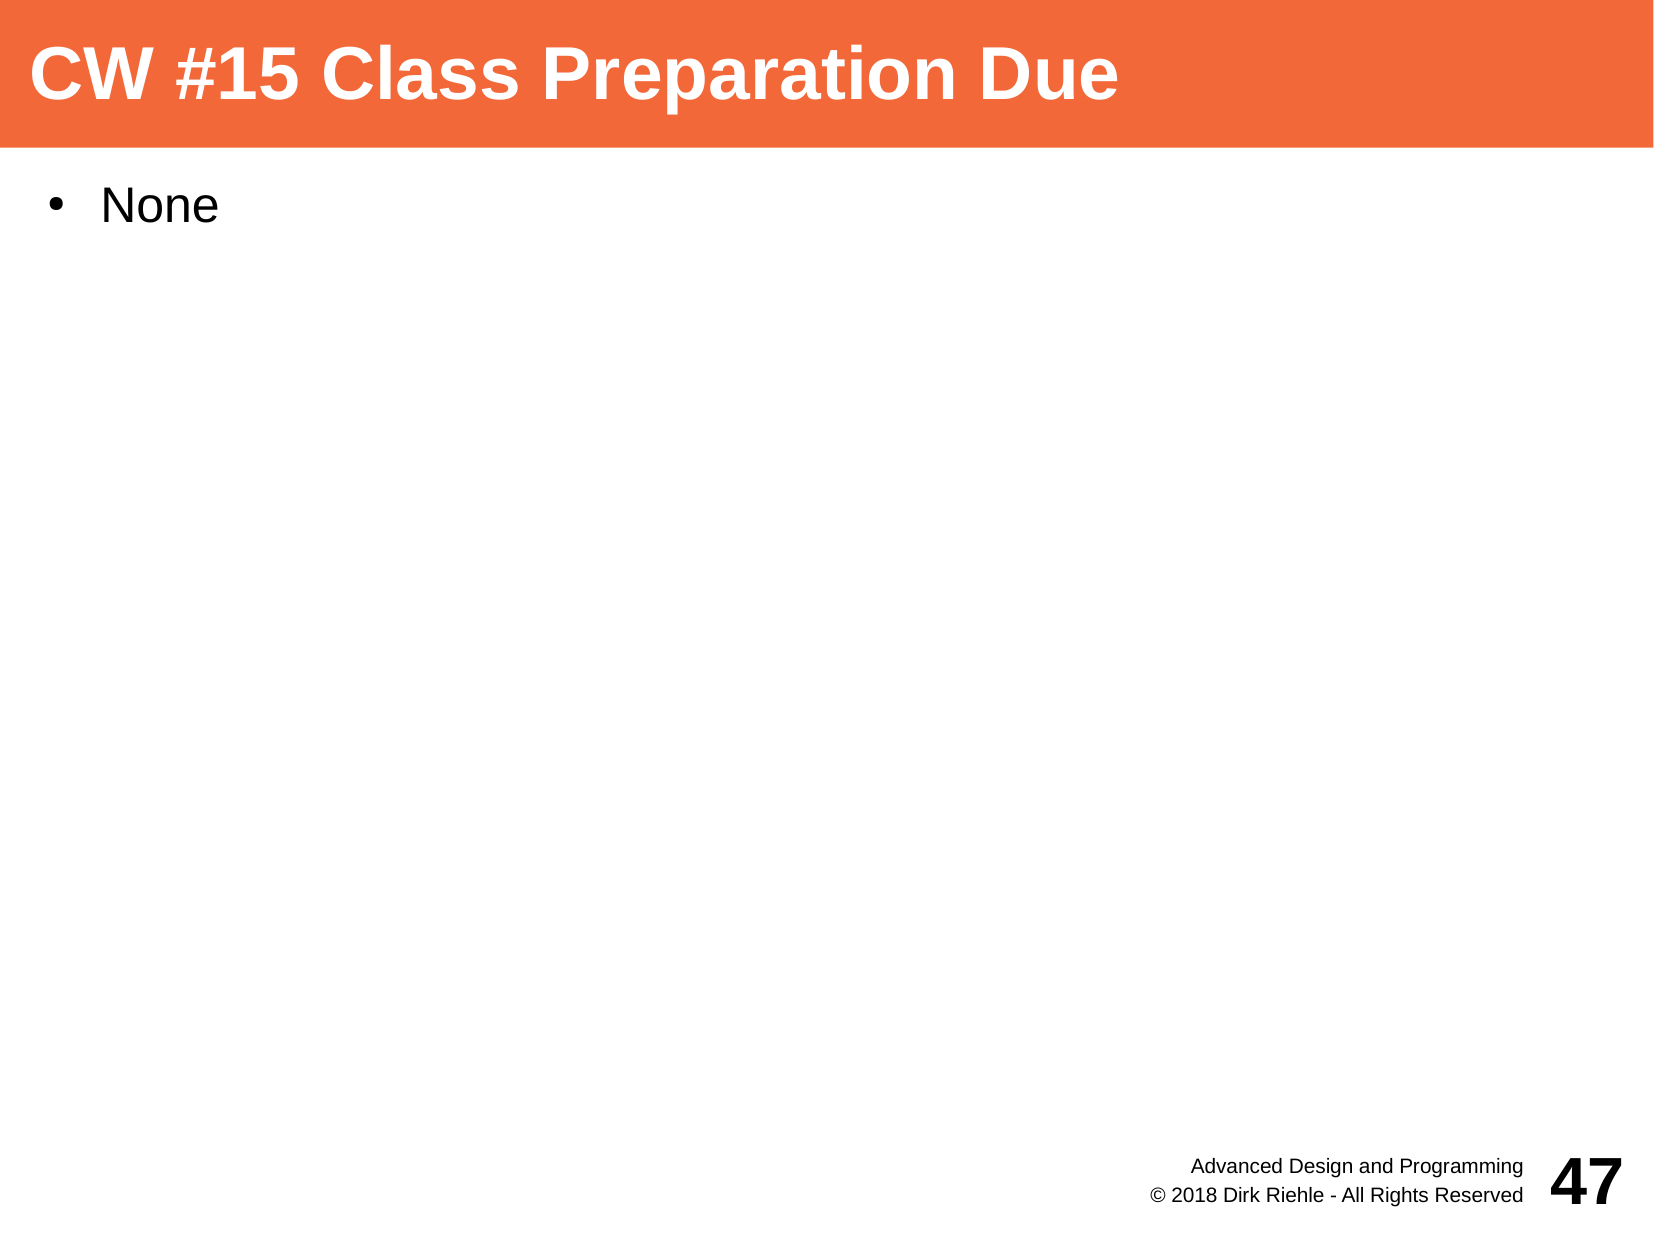

# CW #15 Class Preparation Due
None
Advanced Design and Programming
47
© 2018 Dirk Riehle - All Rights Reserved